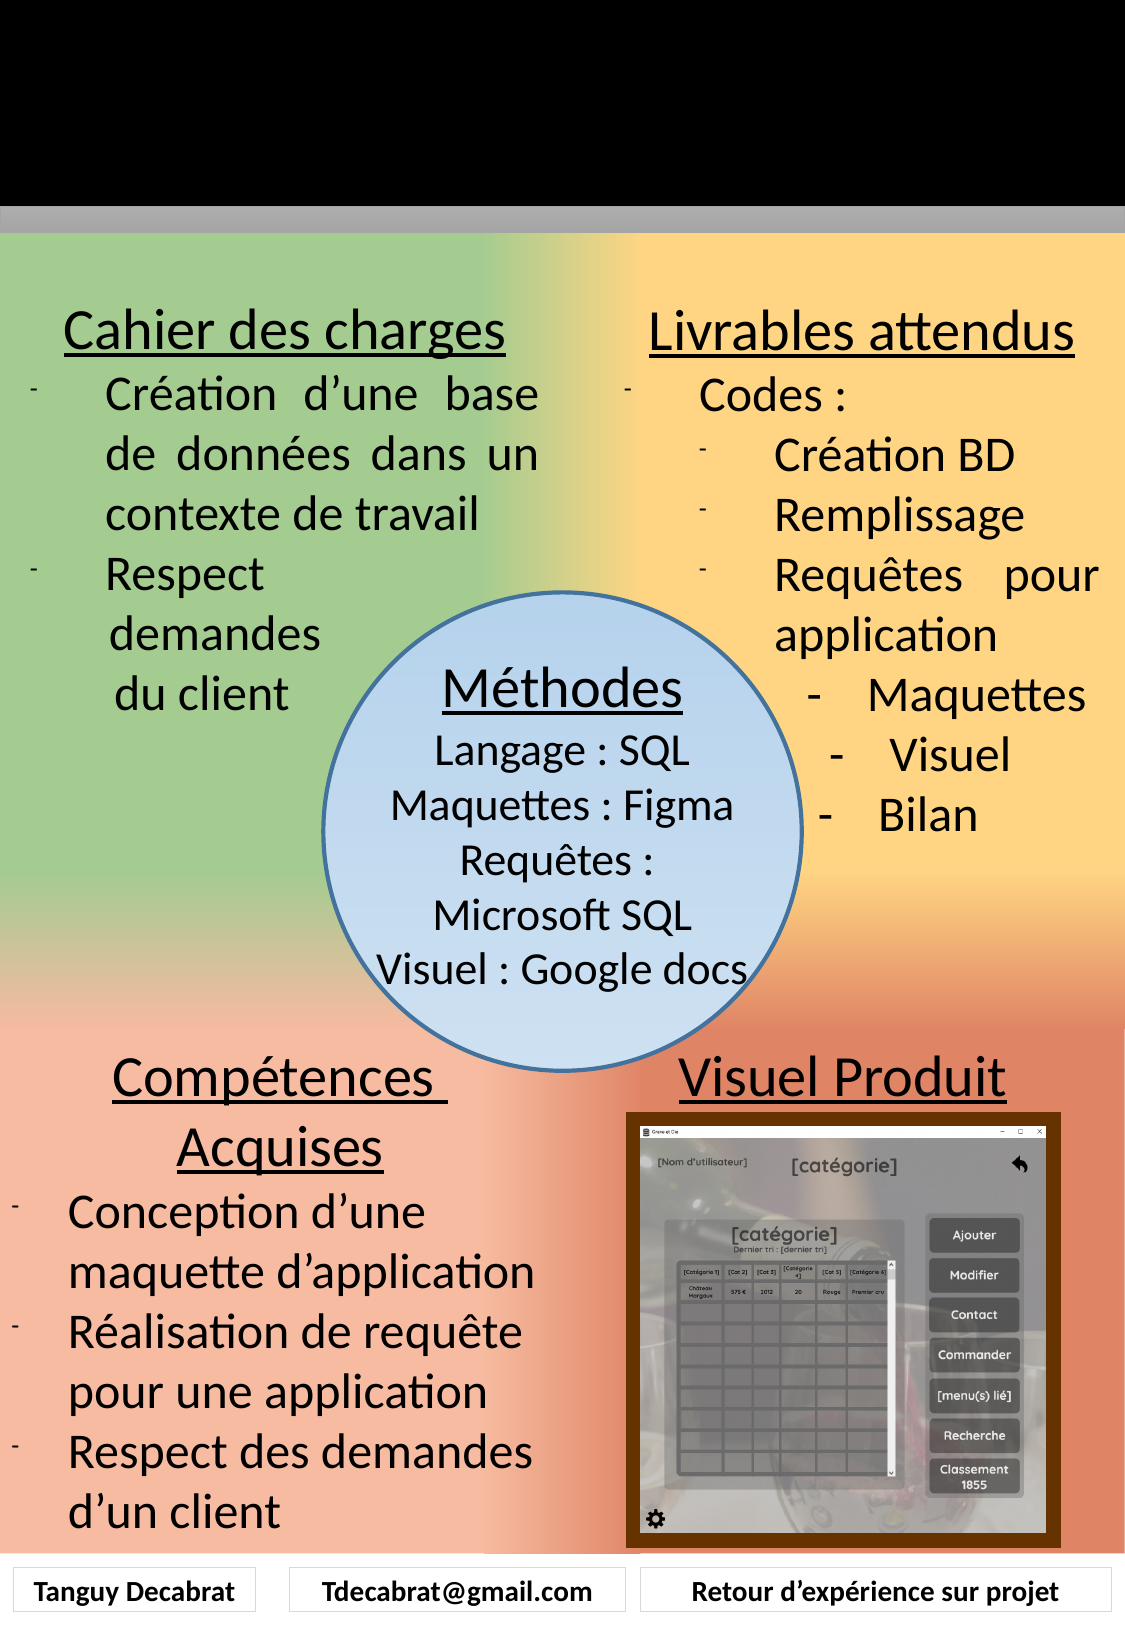

RETEX
Projet - Création base de données
Cahier des charges
Création d’une base de données dans un contexte de travail
Respect
 demandes
 du client
Livrables attendus
Codes :
Création BD
Remplissage
Requêtes pour application
	 - Maquettes
	 - Visuel
	 - Bilan
Méthodes
Langage : SQL
Maquettes : Figma
Requêtes :
Microsoft SQL
Visuel : Google docs
Visuel Produit
Compétences
Acquises
Conception d’une maquette d’application
Réalisation de requête pour une application
Respect des demandes d’un client
Tanguy Decabrat
Tdecabrat@gmail.com
Retour d’expérience sur projet